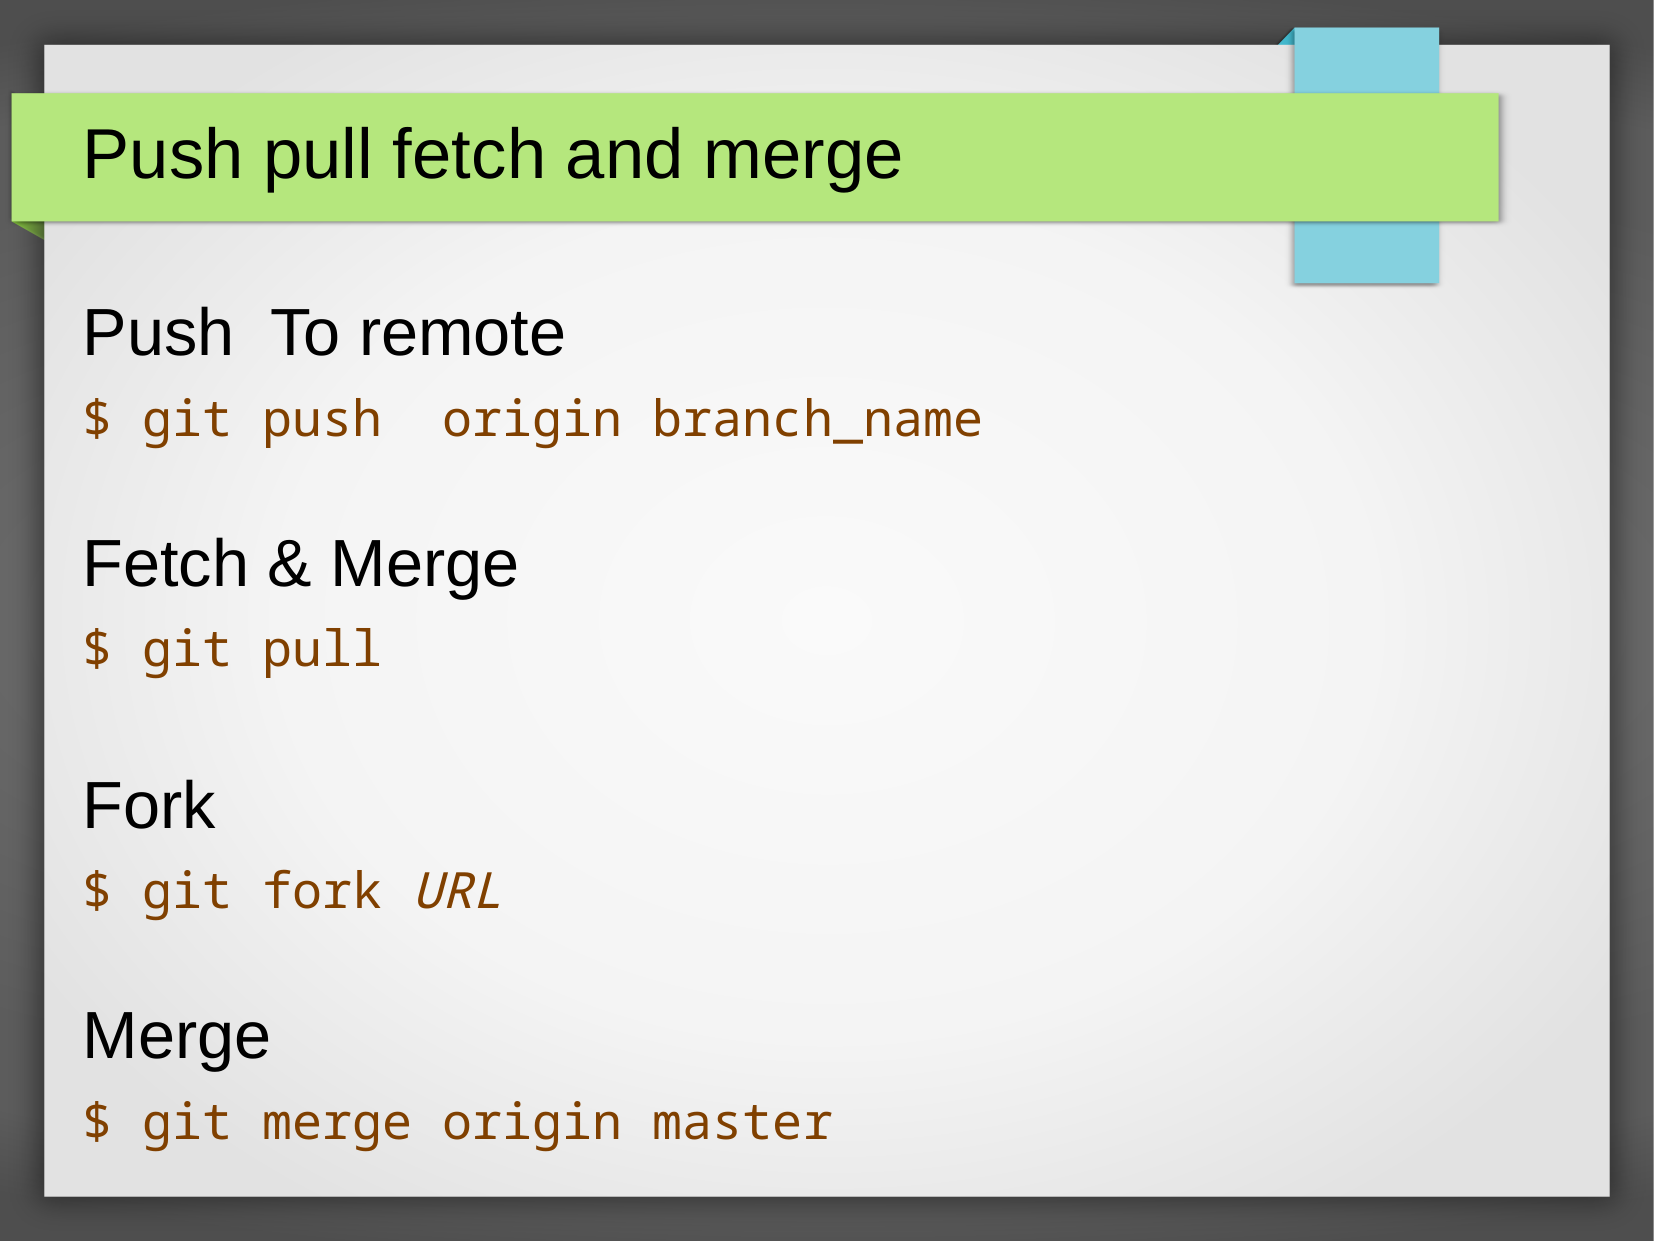

Push pull fetch and merge
# Push To remote
$ git push origin branch_name
Fetch & Merge
$ git pull
Fork
$ git fork URL
Merge
$ git merge origin master
Git push and pull command
$git push origin master
$git pull origin master